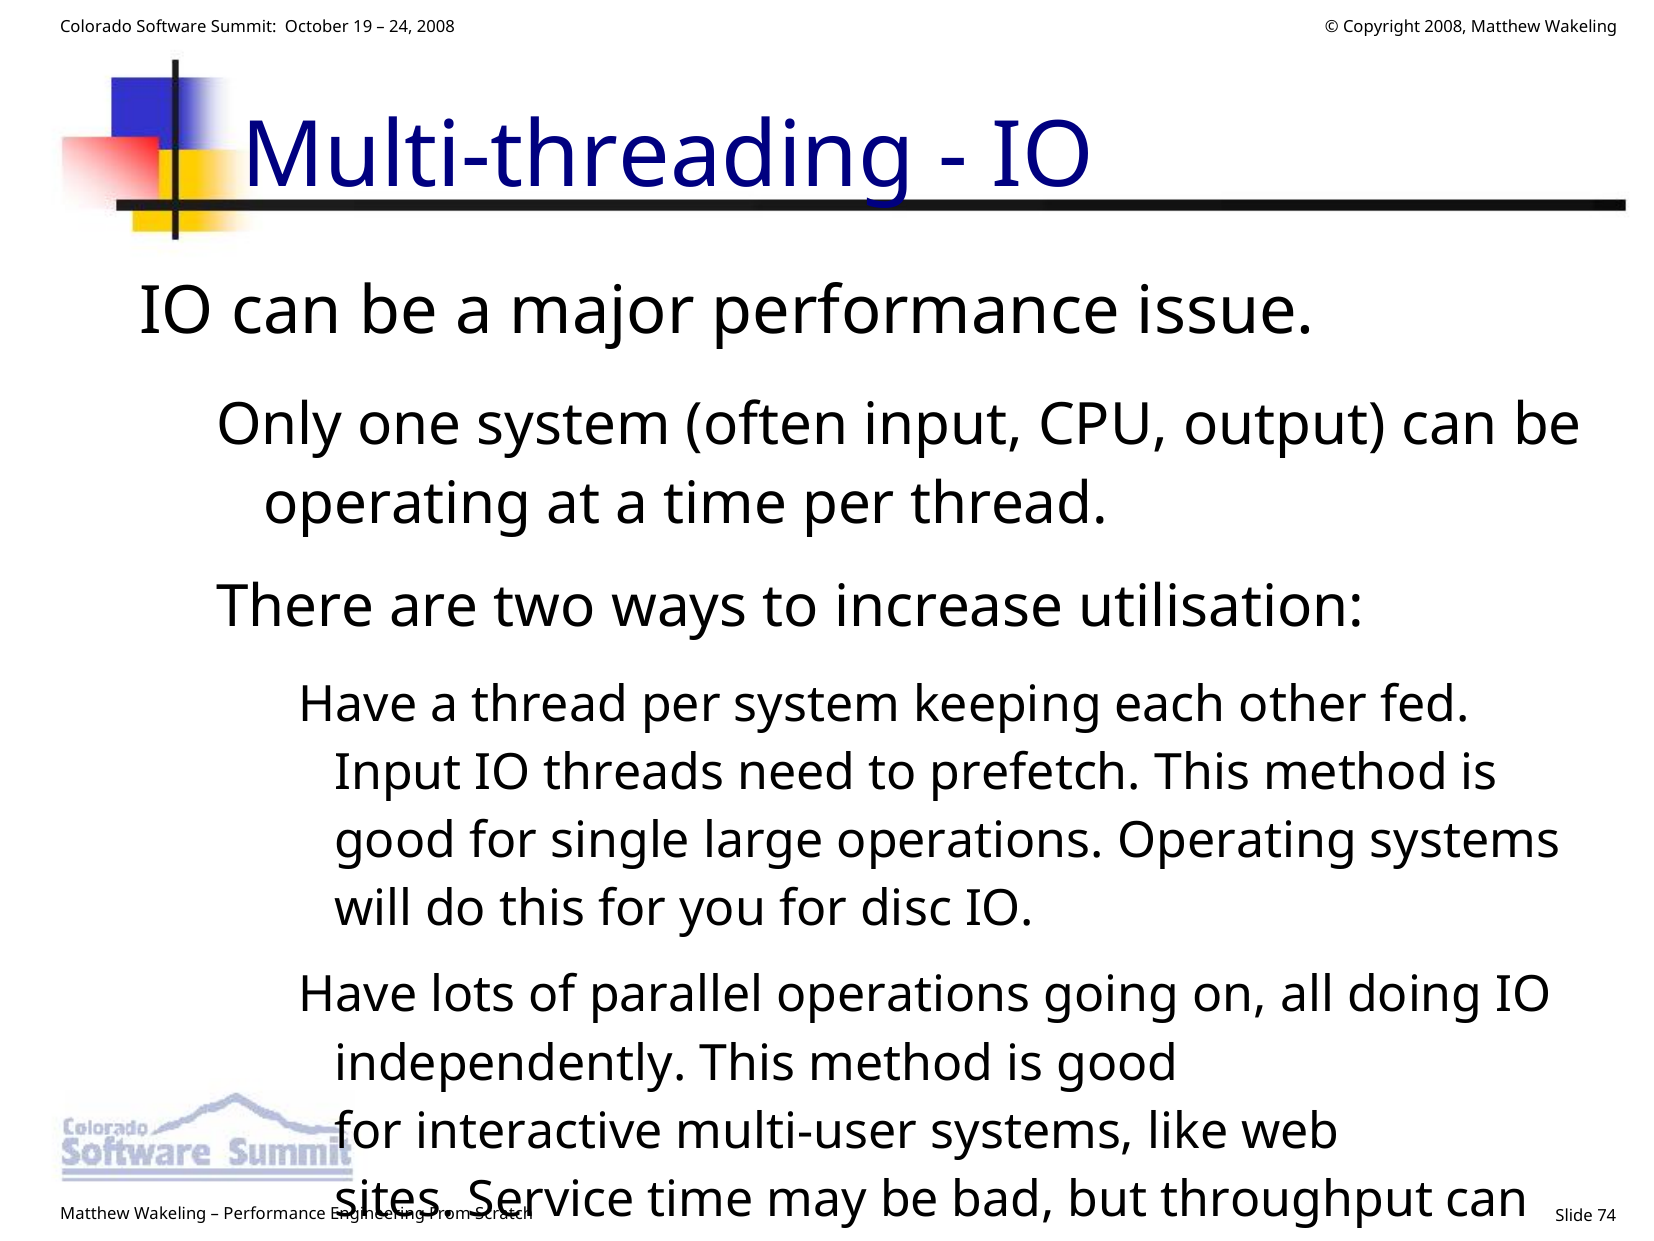

# Multi-threading - IO
IO can be a major performance issue.
Only one system (often input, CPU, output) can be operating at a time per thread.
There are two ways to increase utilisation:
Have a thread per system keeping each other fed. Input IO threads need to prefetch. This method is good for single large operations. Operating systems will do this for you for disc IO.
Have lots of parallel operations going on, all doing IO independently. This method is good
for interactive multi-user systems, like web
sites. Service time may be bad, but throughput can be great.